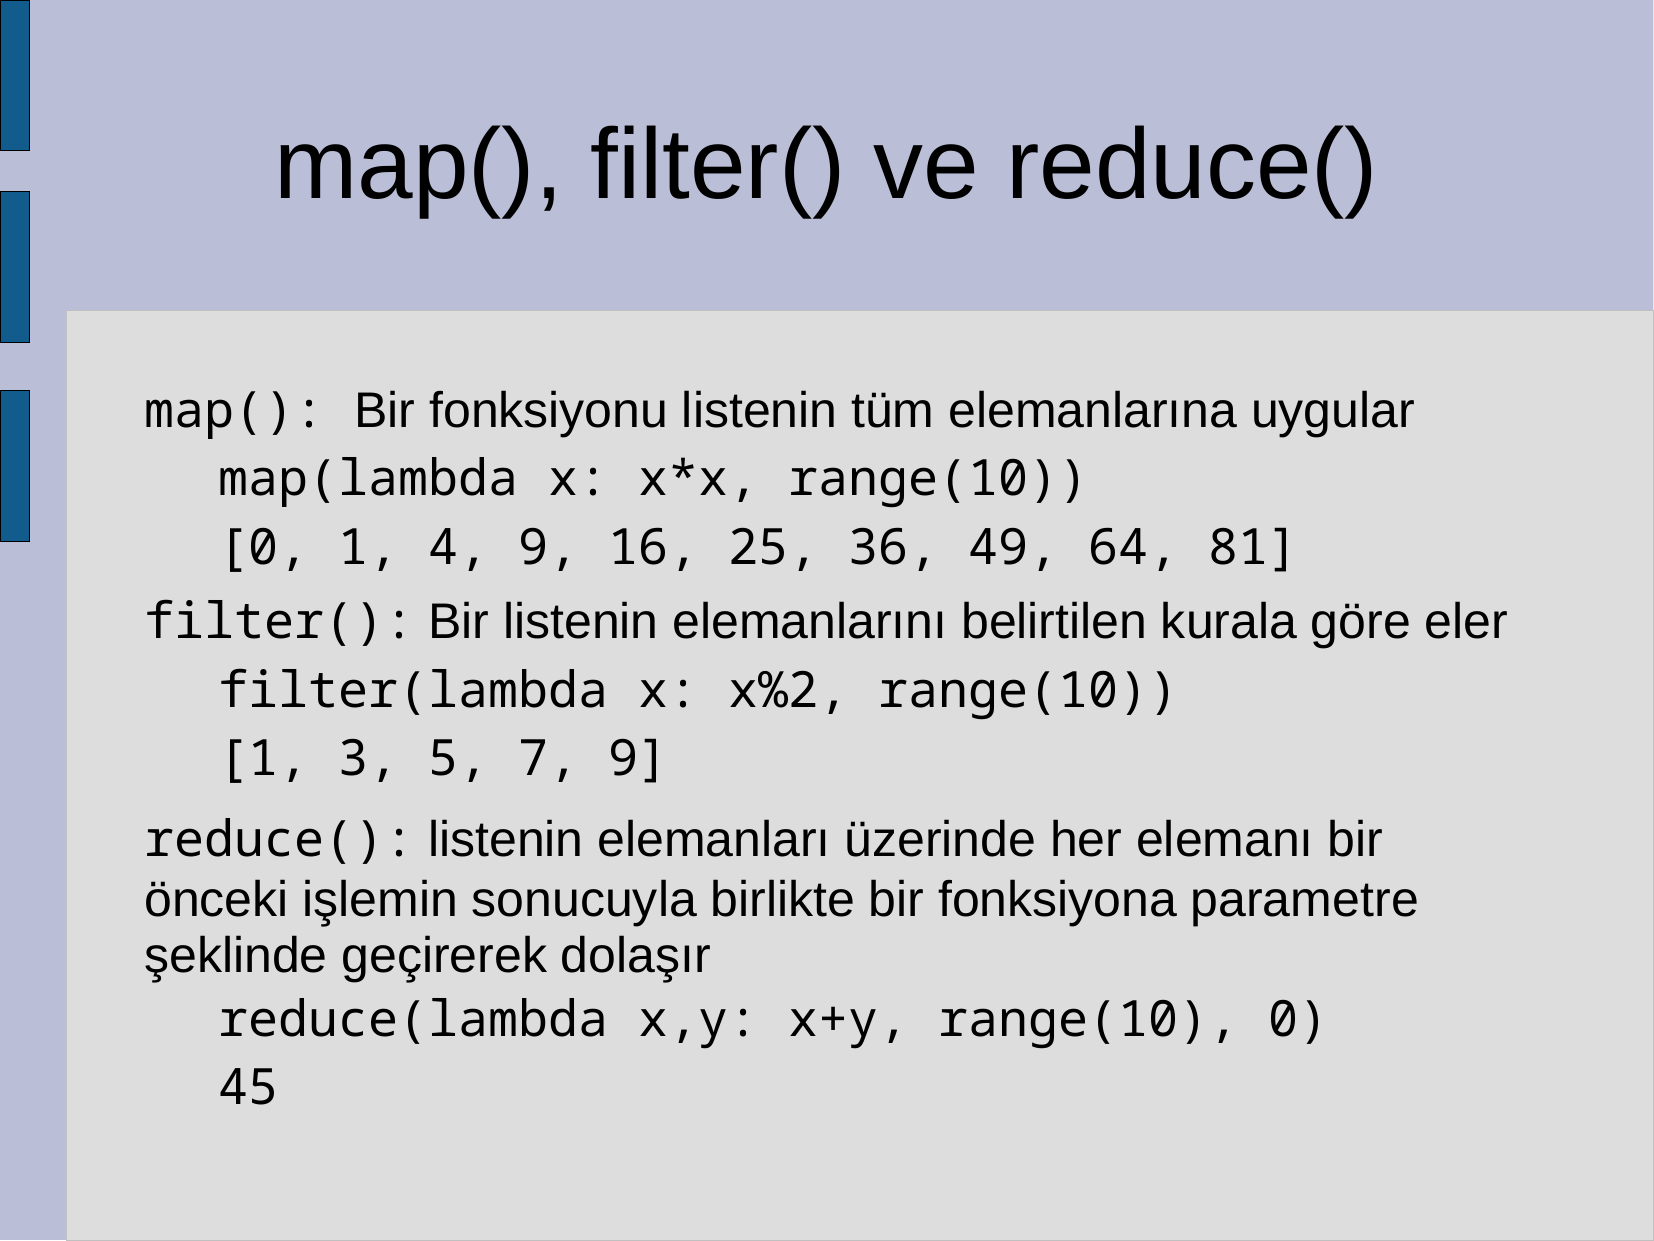

map(), filter() ve reduce()
map(): Bir fonksiyonu listenin tüm elemanlarına uygular
	map(lambda x: x*x, range(10))
	[0, 1, 4, 9, 16, 25, 36, 49, 64, 81]
filter(): Bir listenin elemanlarını belirtilen kurala göre eler
	filter(lambda x: x%2, range(10))
	[1, 3, 5, 7, 9]
reduce(): listenin elemanları üzerinde her elemanı bir önceki işlemin sonucuyla birlikte bir fonksiyona parametre şeklinde geçirerek dolaşır
	reduce(lambda x,y: x+y, range(10), 0)
	45